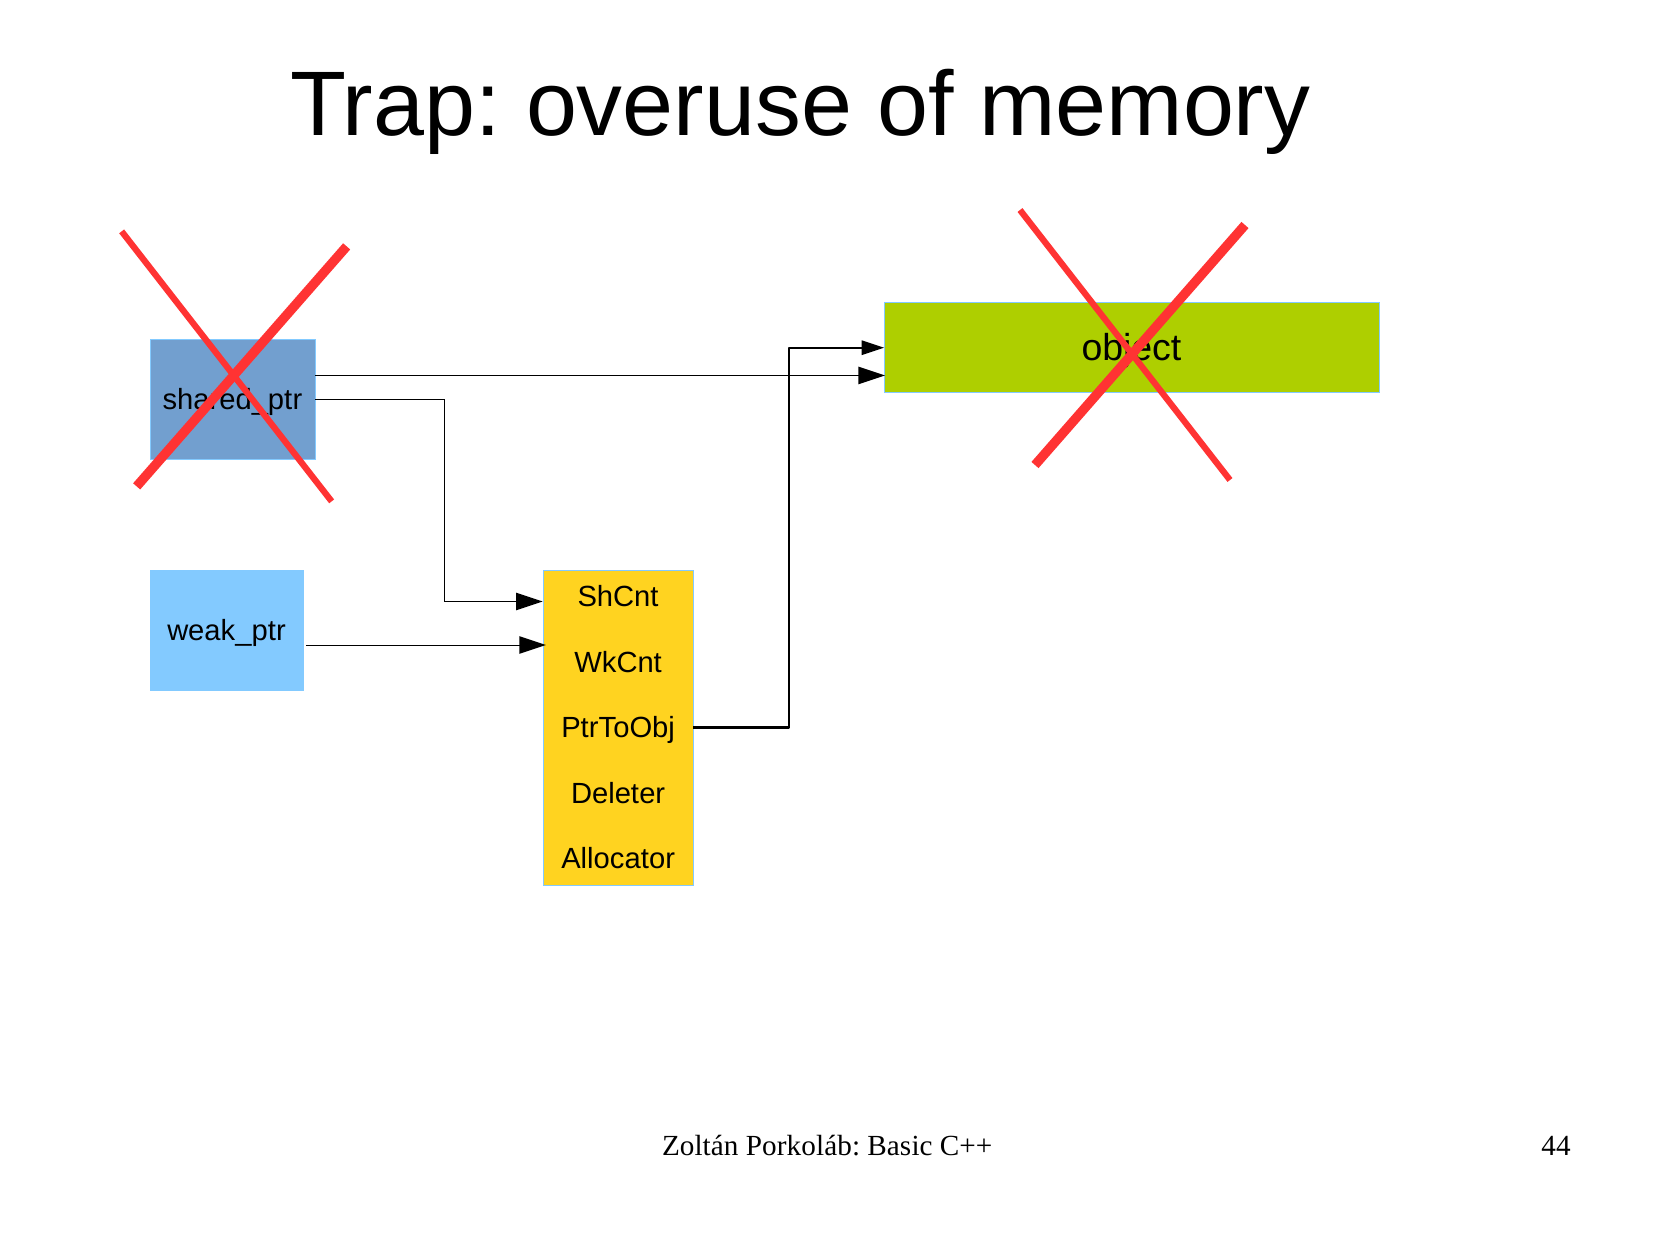

# Trap: overuse of memory
object
shared_ptr
weak_ptr
ShCnt
WkCnt
PtrToObj
Deleter
Allocator
Zoltán Porkoláb: Basic C++
44